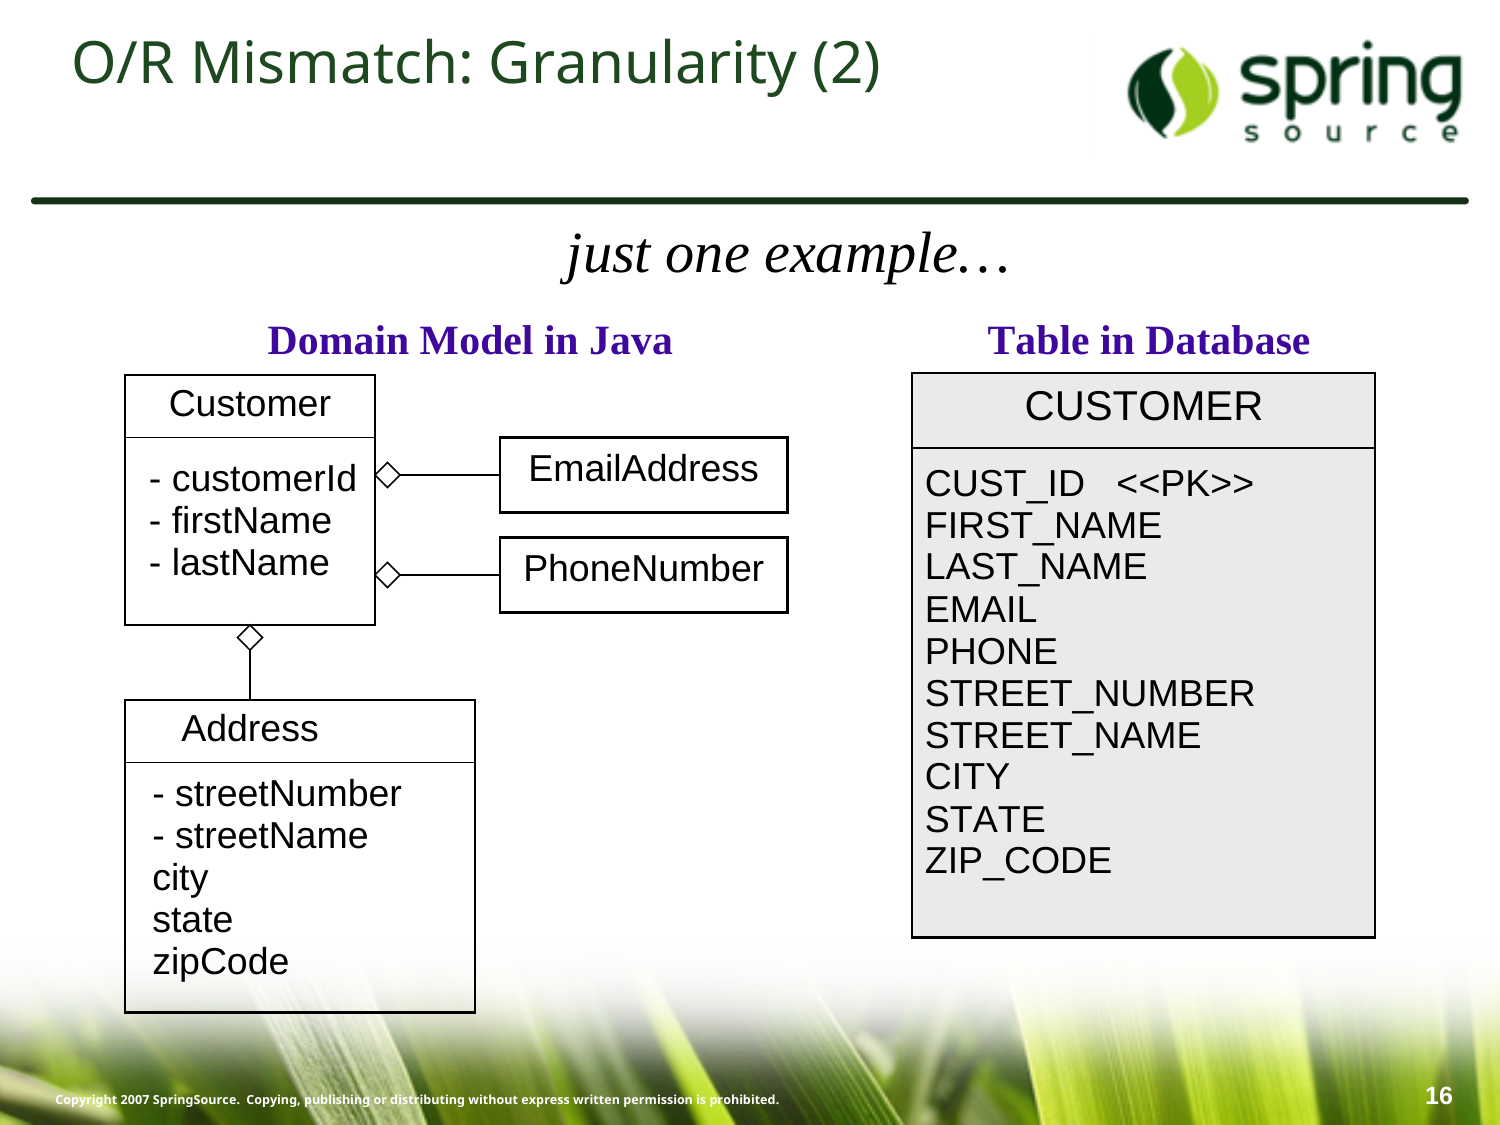

# O/R Mismatch: Granularity (2)
just one example…
Domain Model in Java
Table in Database
Customer
CUSTOMER
EmailAddress
- customerId
- firstName
- lastName
CUST_ID <<PK>>
FIRST_NAME
LAST_NAME
EMAIL
PHONE
STREET_NUMBER
STREET_NAME
CITY
STATE
ZIP_CODE
PhoneNumber
Address
- streetNumber
- streetName
city
state
zipCode